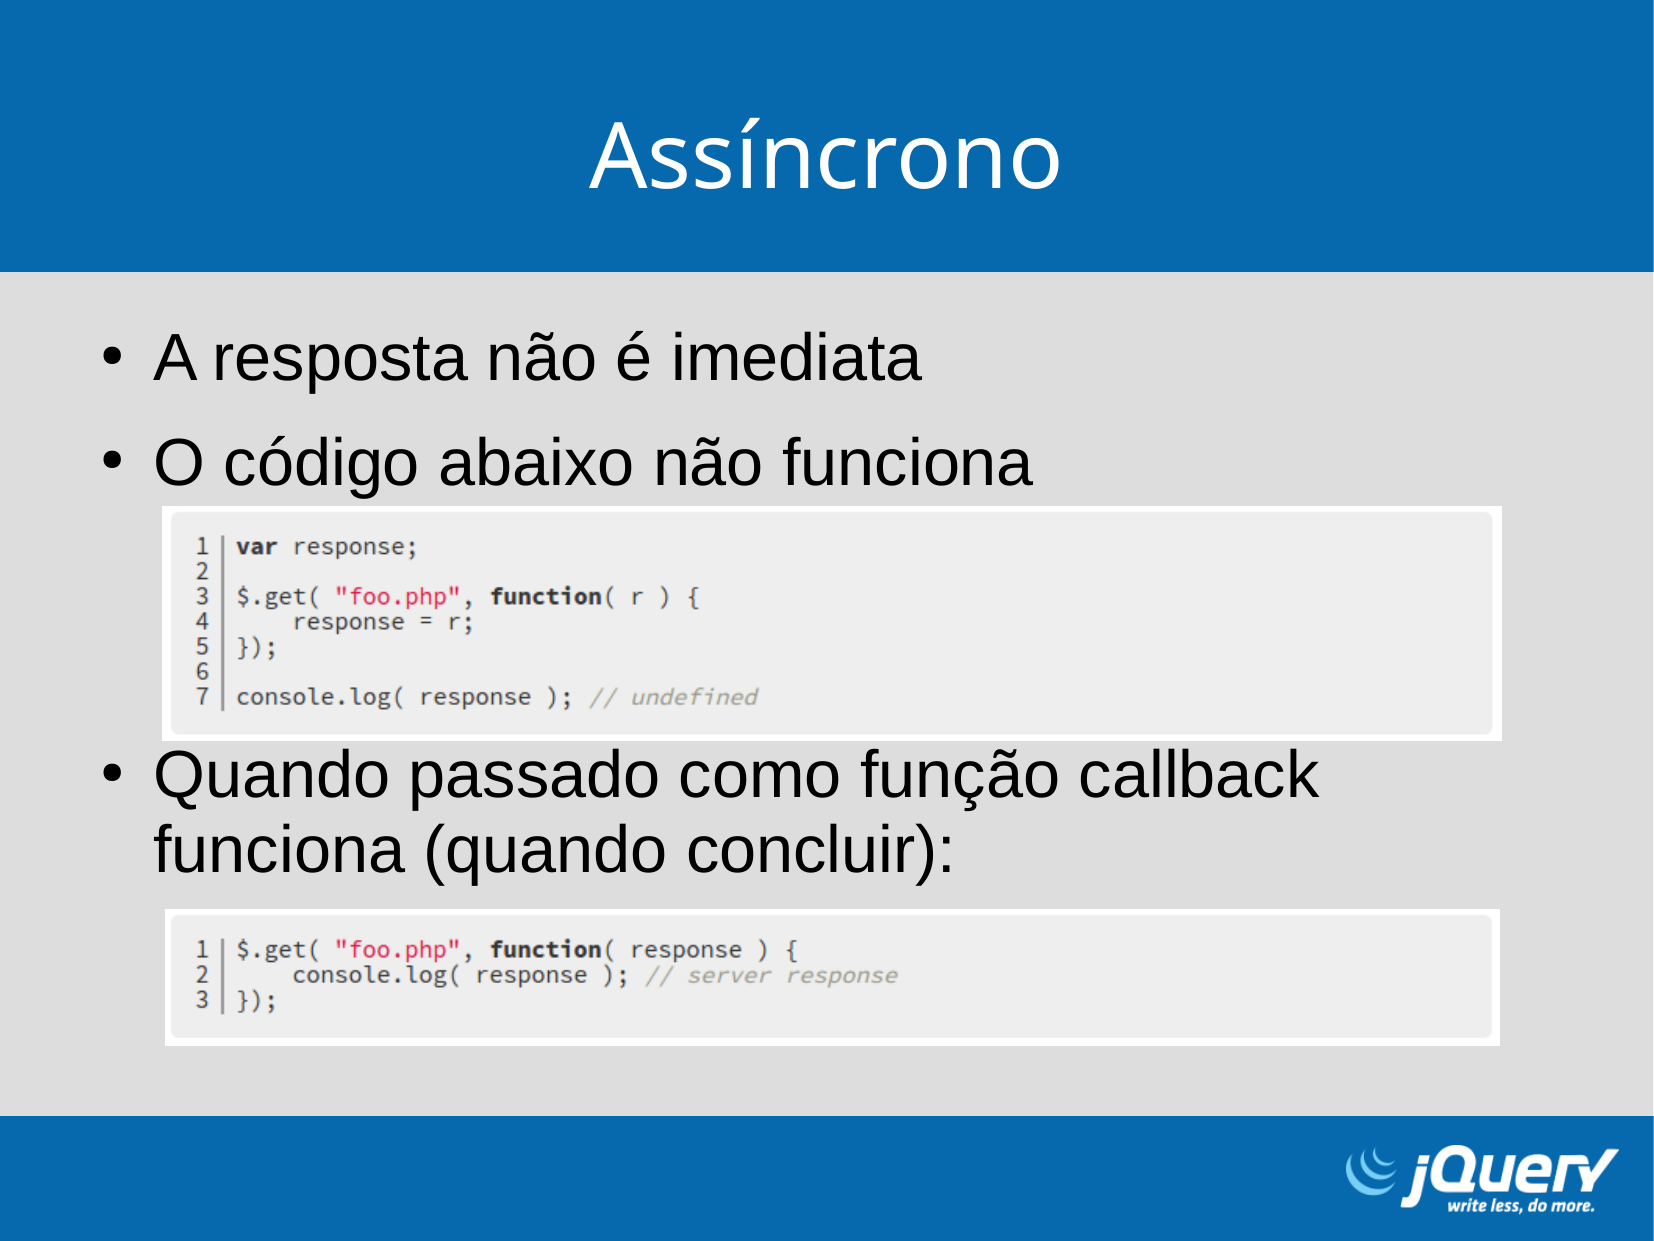

# Assíncrono
A resposta não é imediata
O código abaixo não funciona
Quando passado como função callback funciona (quando concluir):